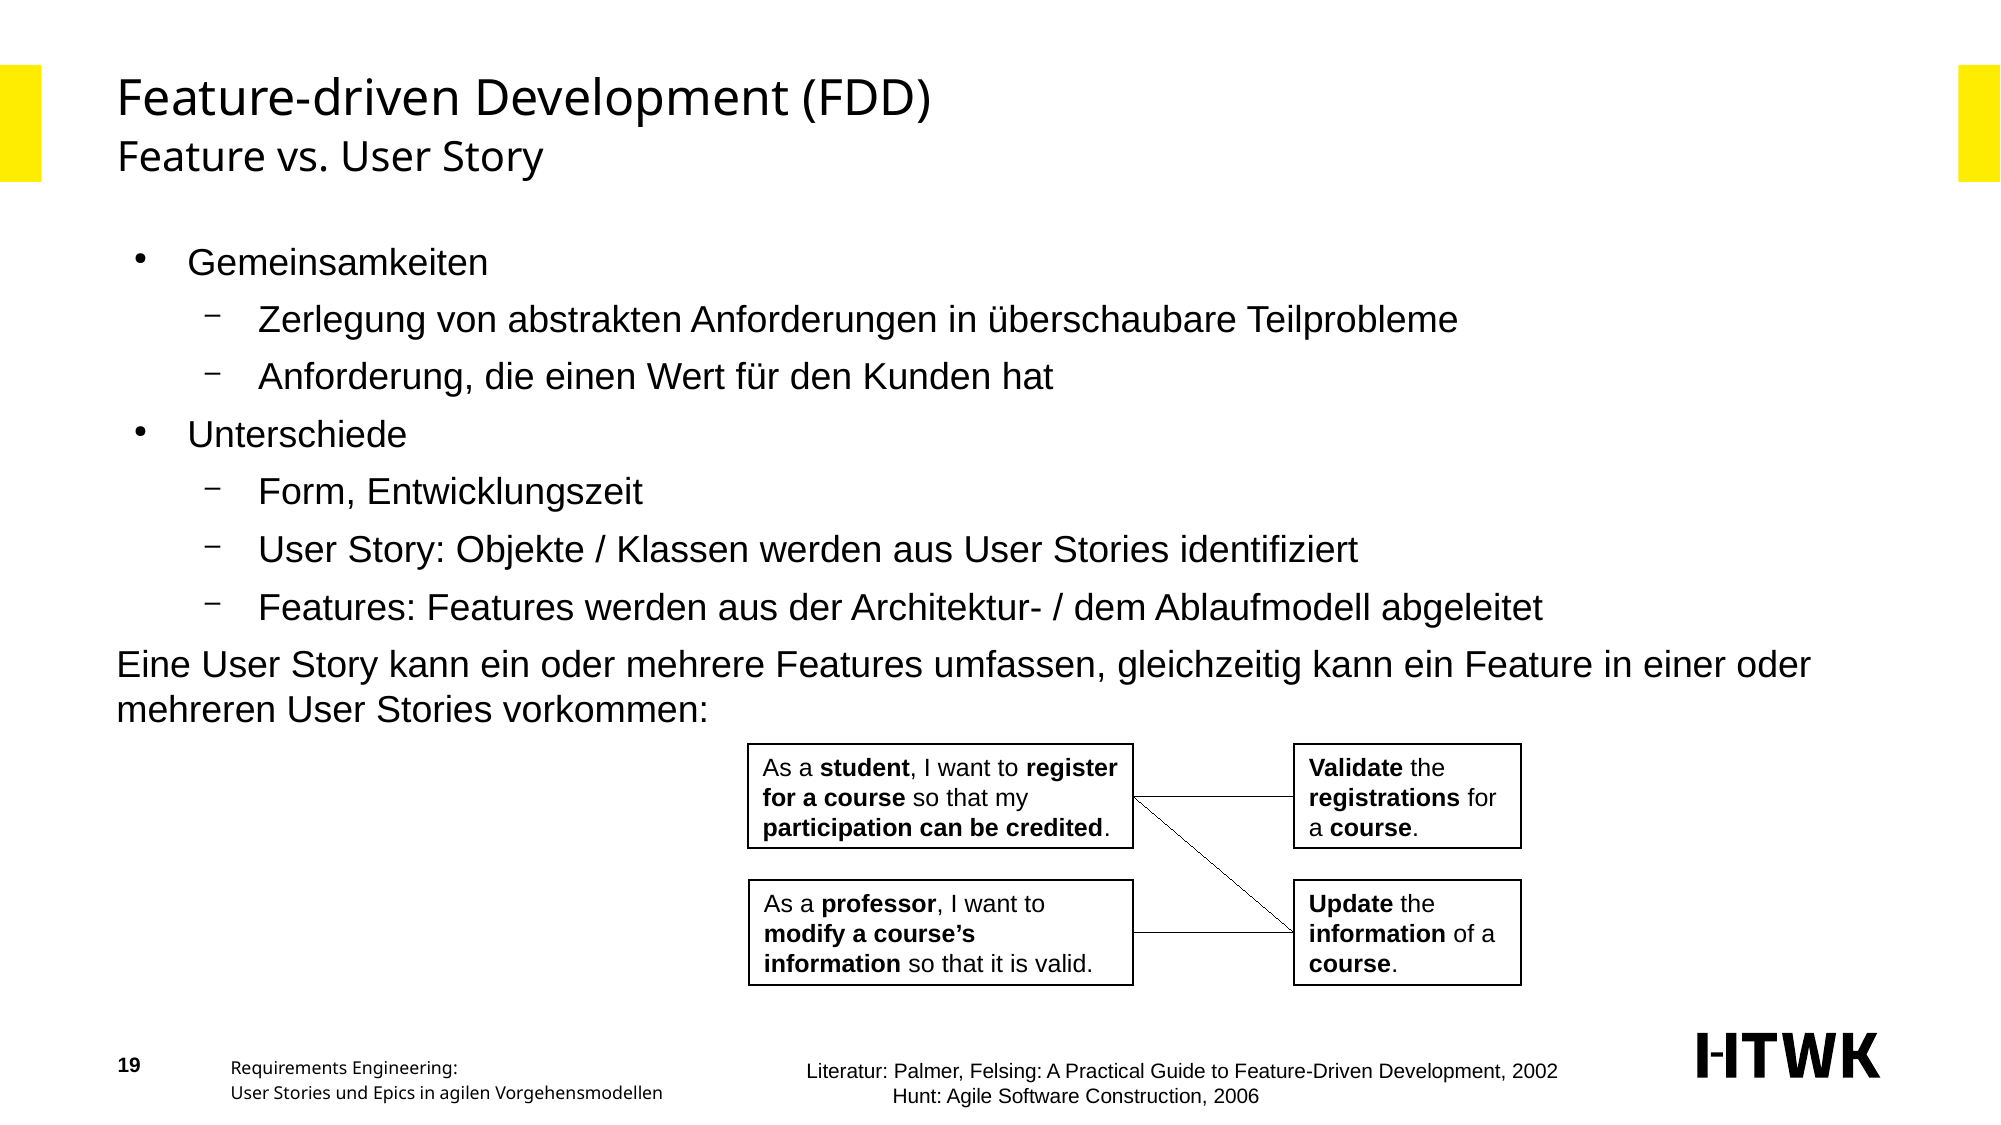

# Feature-driven Development (FDD) Feature vs. User Story
Gemeinsamkeiten
Zerlegung von abstrakten Anforderungen in überschaubare Teilprobleme
Anforderung, die einen Wert für den Kunden hat
Unterschiede
Form, Entwicklungszeit
User Story: Objekte / Klassen werden aus User Stories identifiziert
Features: Features werden aus der Architektur- / dem Ablaufmodell abgeleitet
Eine User Story kann ein oder mehrere Features umfassen, gleichzeitig kann ein Feature in einer oder mehreren User Stories vorkommen:
As a student, I want to register for a course so that my participation can be credited.
Validate the registrations for a course.
Update the information of a course.
As a professor, I want to modify a course’s information so that it is valid.
19
Literatur: Palmer, Felsing: A Practical Guide to Feature-Driven Development, 2002
 Hunt: Agile Software Construction, 2006